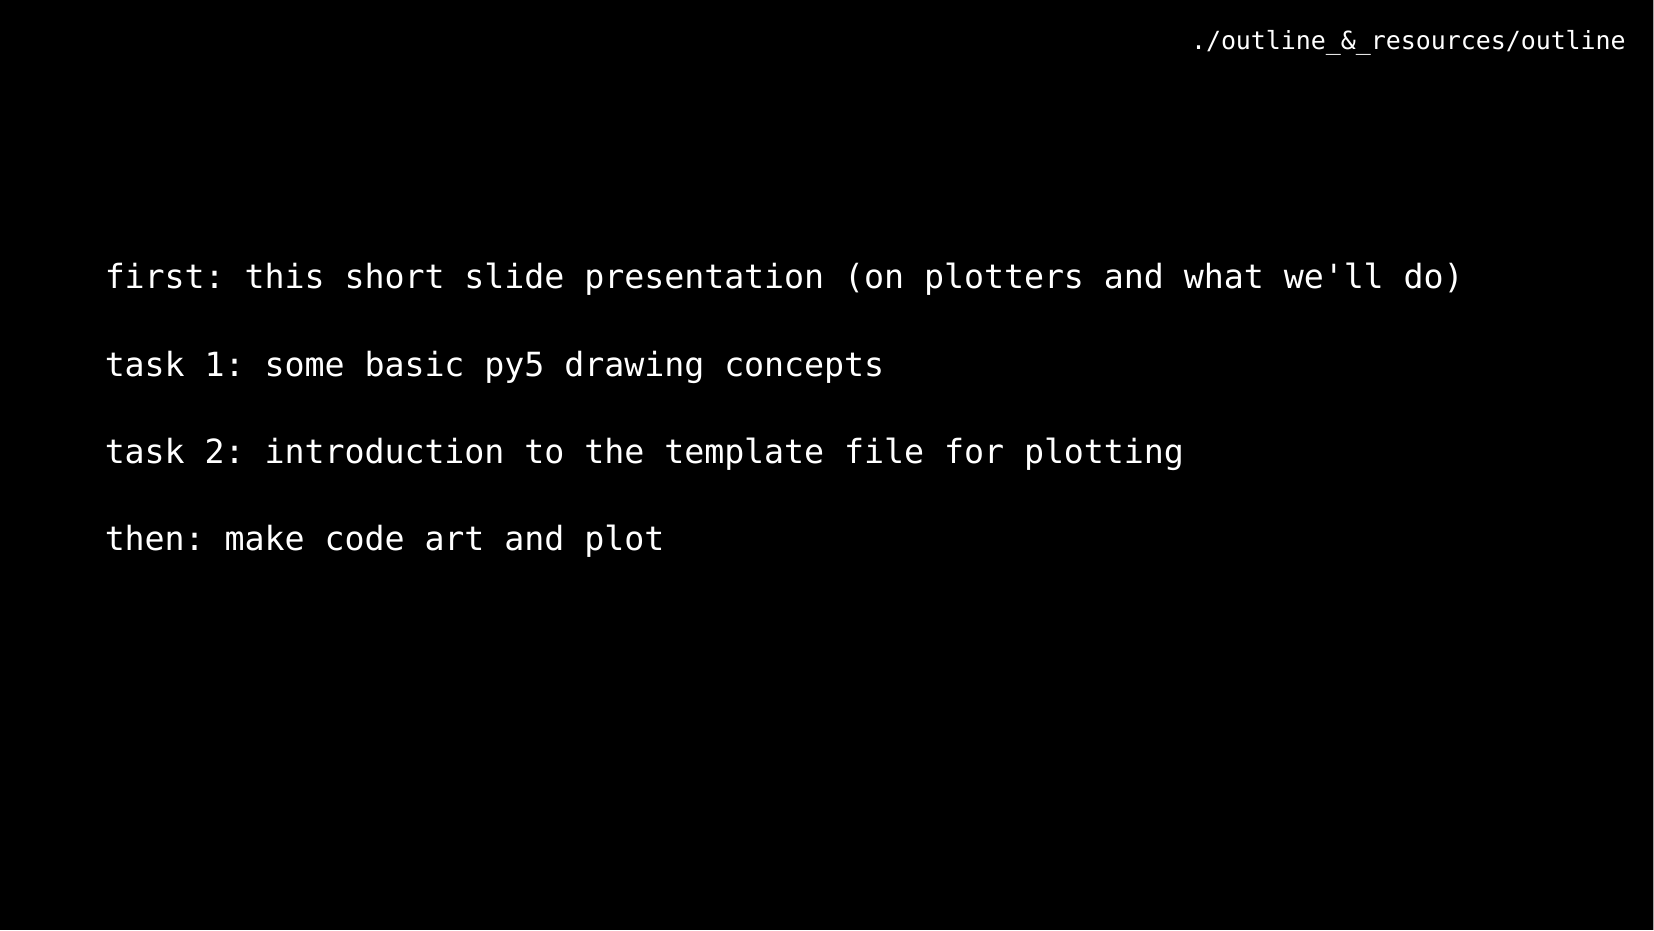

./outline_&_resources/outline
first: this short slide presentation (on plotters and what we'll do)
task 1: some basic py5 drawing concepts
task 2: introduction to the template file for plotting
then: make code art and plot